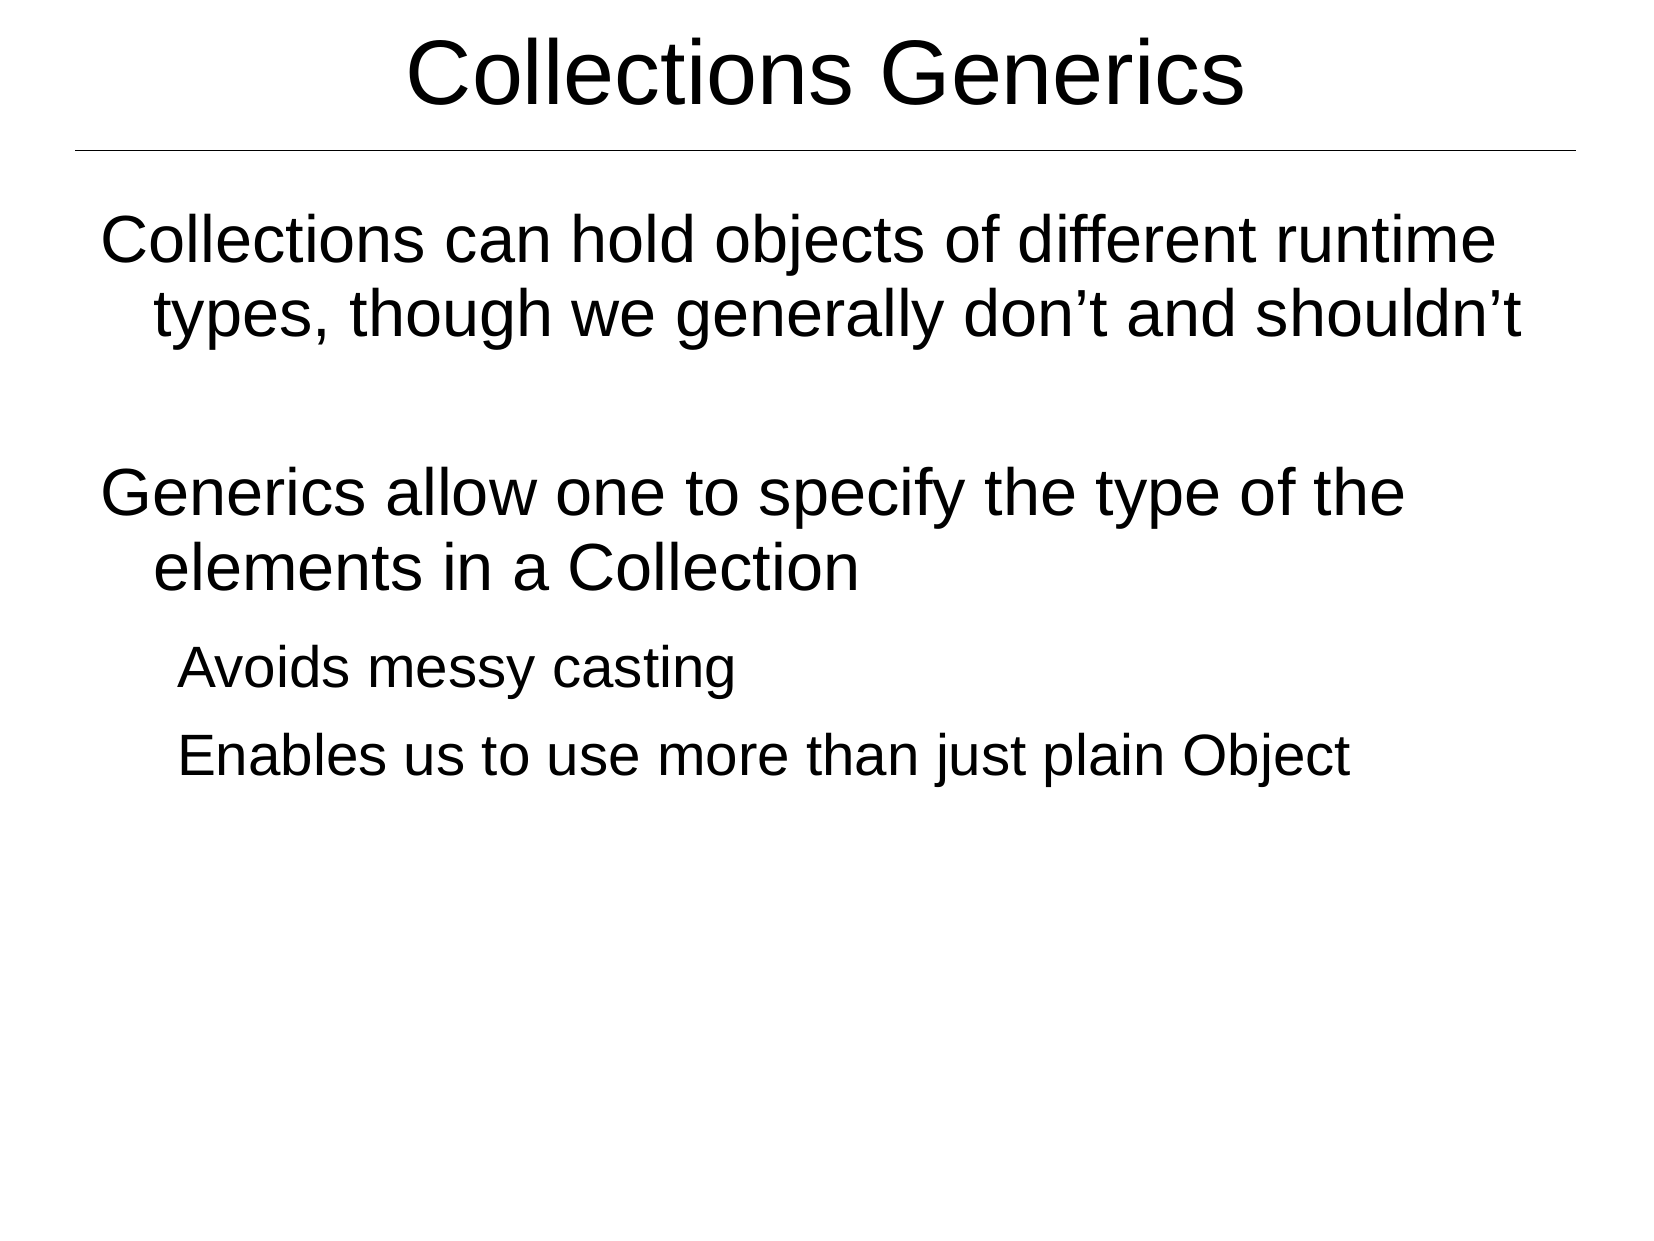

# Collections Generics
Collections can hold objects of different runtime types, though we generally don’t and shouldn’t
Generics allow one to specify the type of the elements in a Collection
Avoids messy casting
Enables us to use more than just plain Object